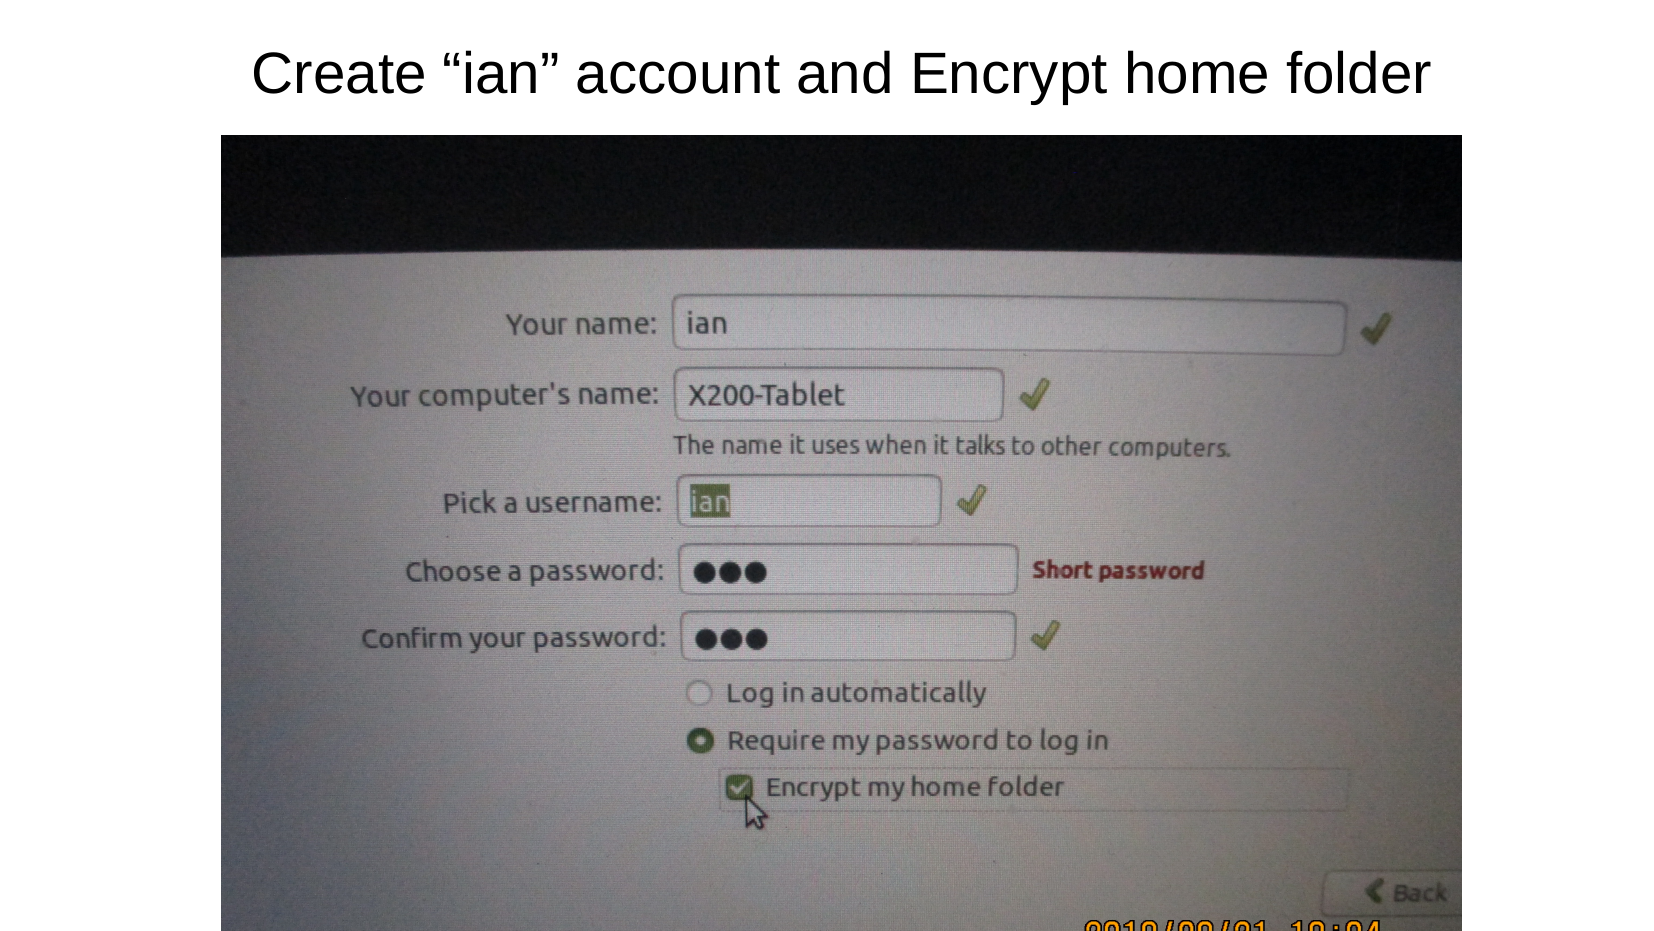

# Create “ian” account and Encrypt home folder